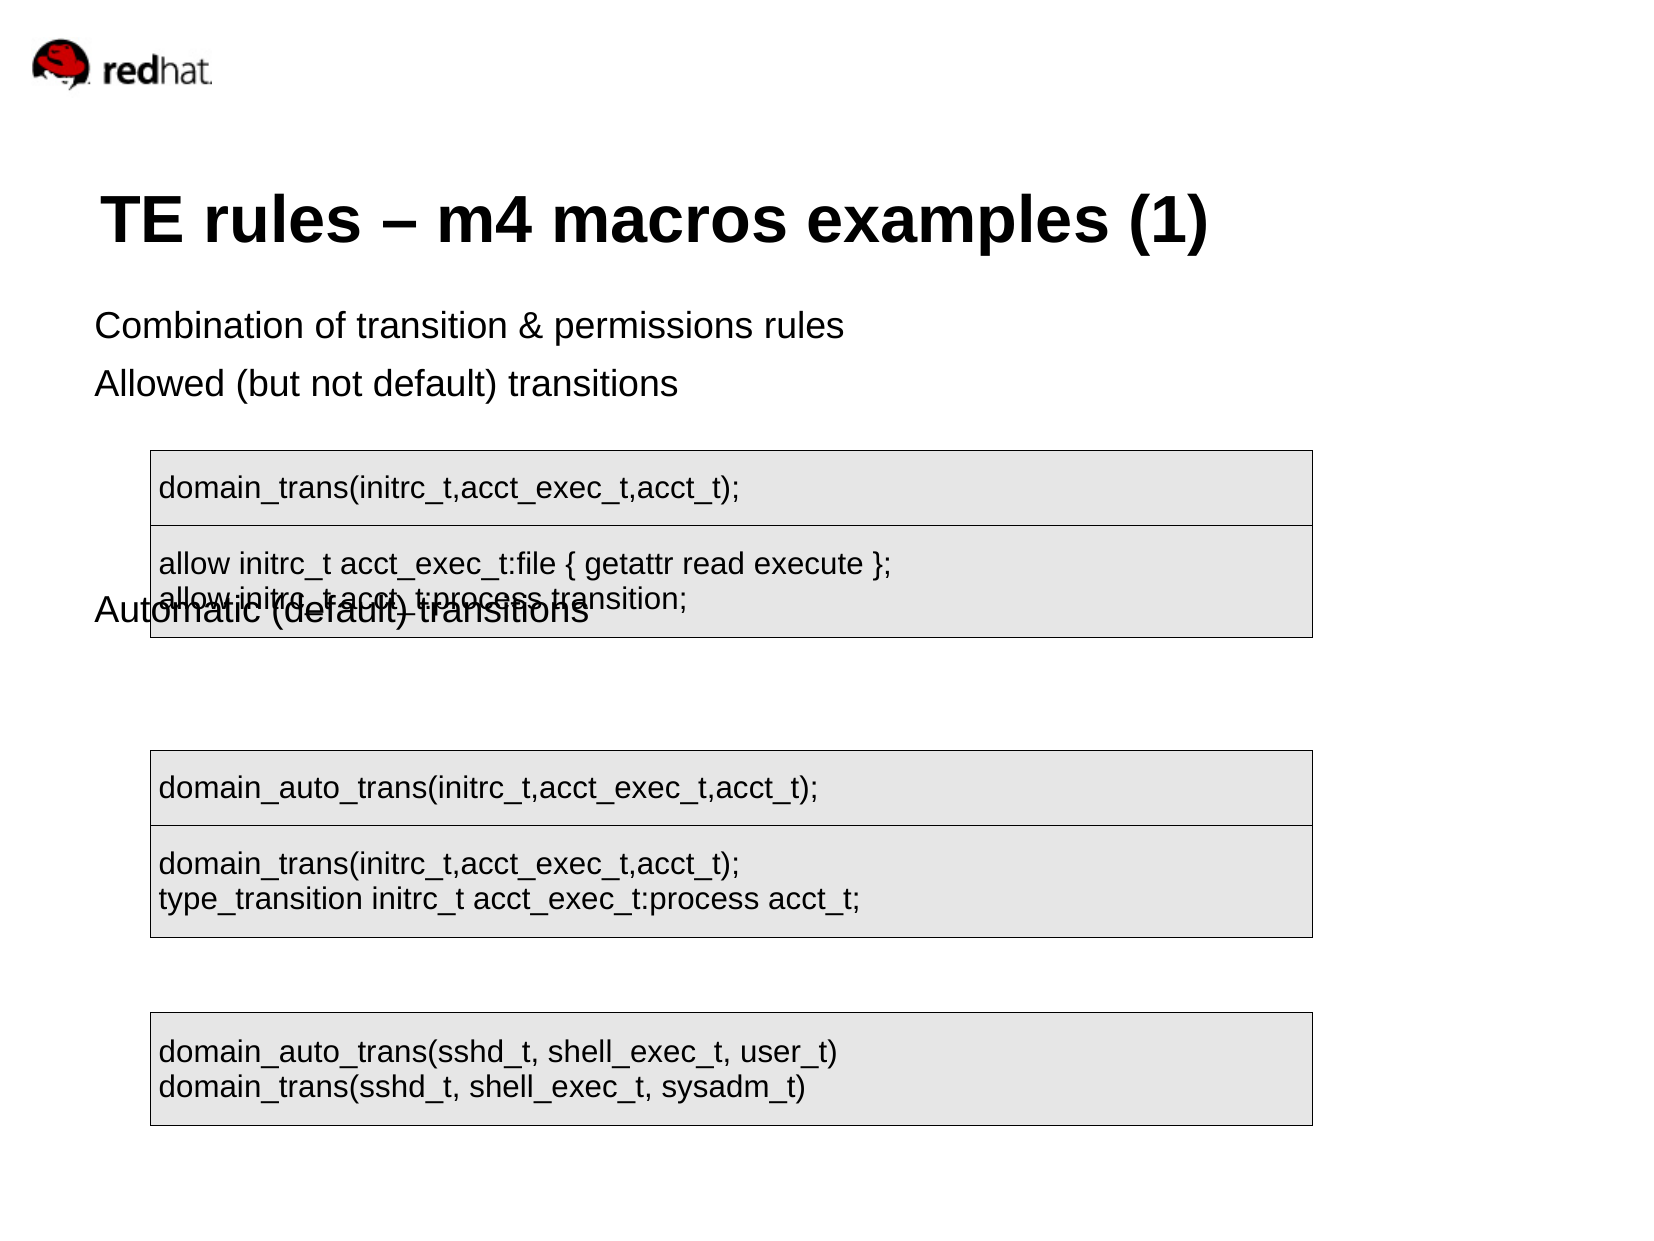

# TE rules – m4 macros examples (1)
Combination of transition & permissions rules
Allowed (but not default) transitions
Automatic (default) transitions
 domain_trans(initrc_t,acct_exec_t,acct_t);
 allow initrc_t acct_exec_t:file { getattr read execute };
 allow initrc_t acct_t:process transition;
 domain_auto_trans(initrc_t,acct_exec_t,acct_t);
 domain_trans(initrc_t,acct_exec_t,acct_t);
 type_transition initrc_t acct_exec_t:process acct_t;
 domain_auto_trans(sshd_t, shell_exec_t, user_t)
 domain_trans(sshd_t, shell_exec_t, sysadm_t)